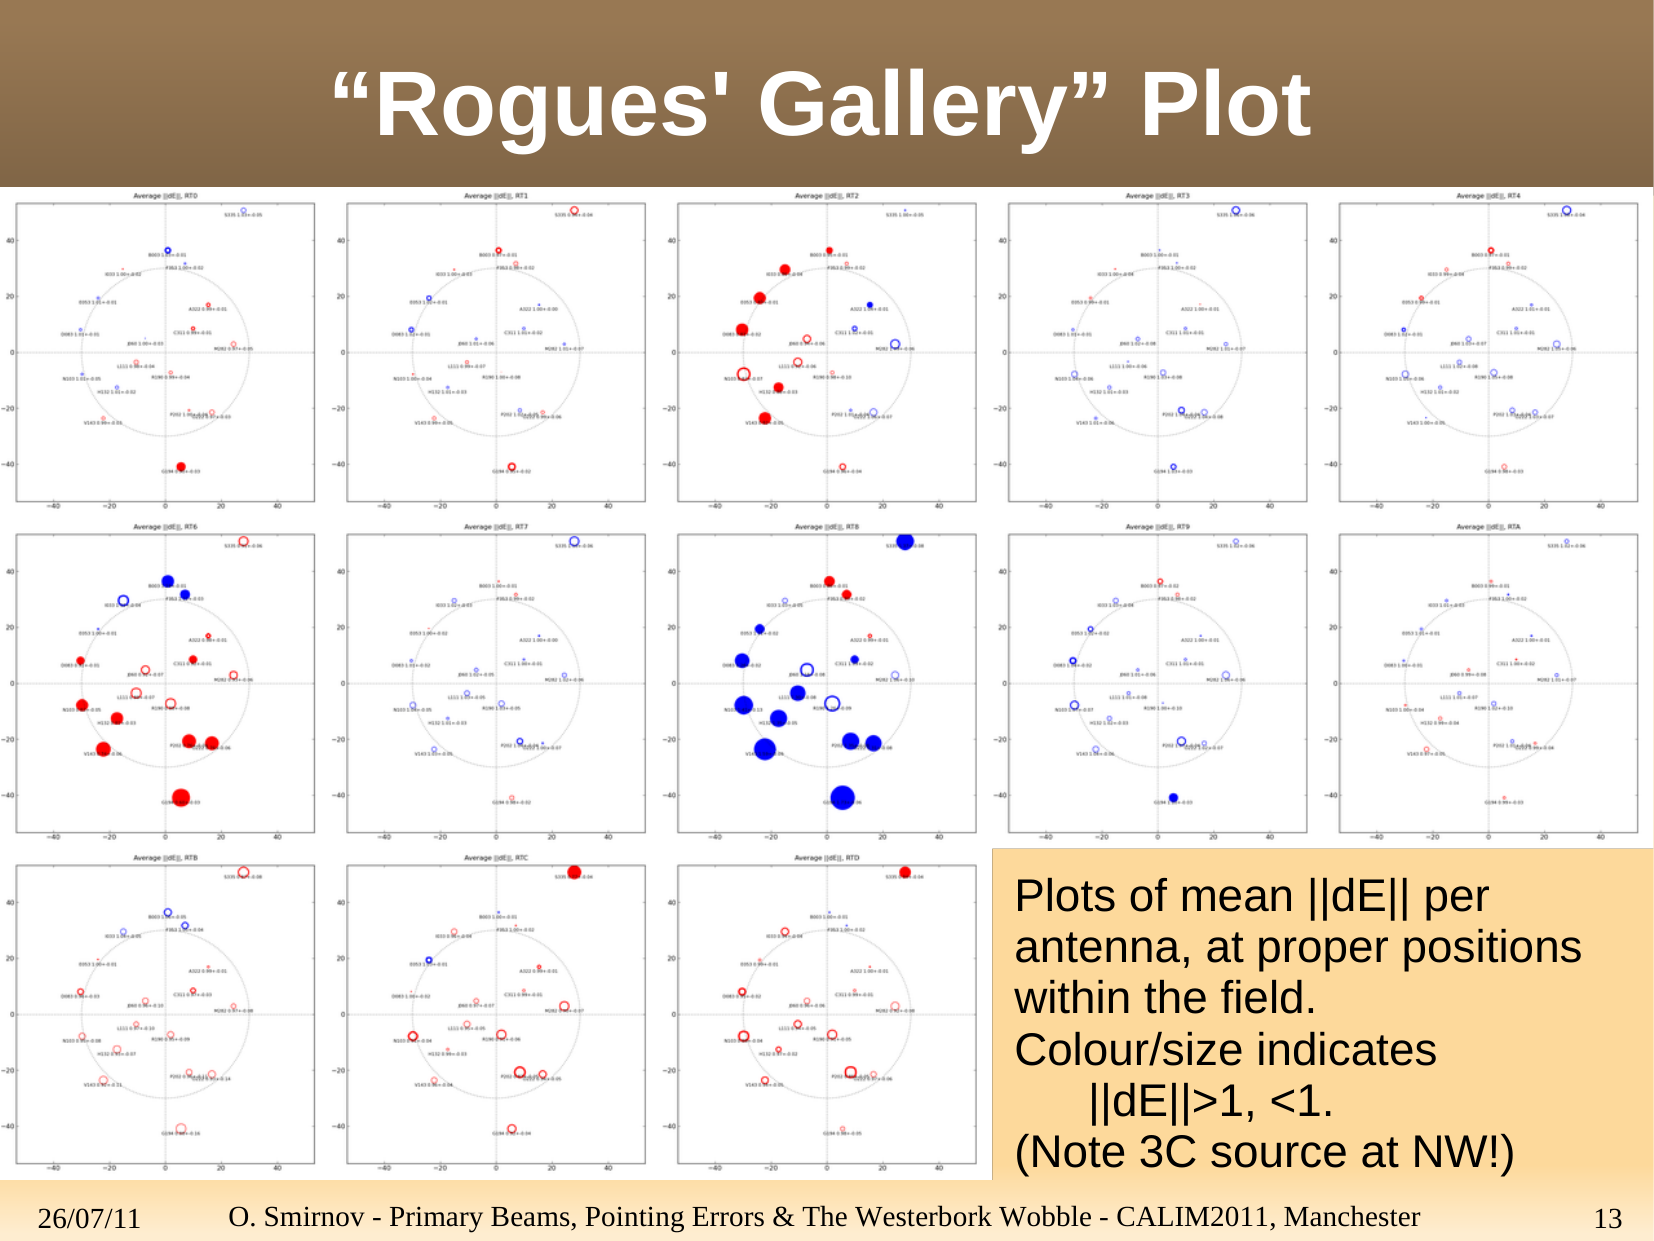

# “Rogues' Gallery” Plot
Plots of mean ||dE|| per antenna, at proper positions within the field.
Colour/size indicates
	||dE||>1, <1.
(Note 3C source at NW!)
O. Smirnov - Primary Beams, Pointing Errors & The Westerbork Wobble - CALIM2011, Manchester
26/07/11
13